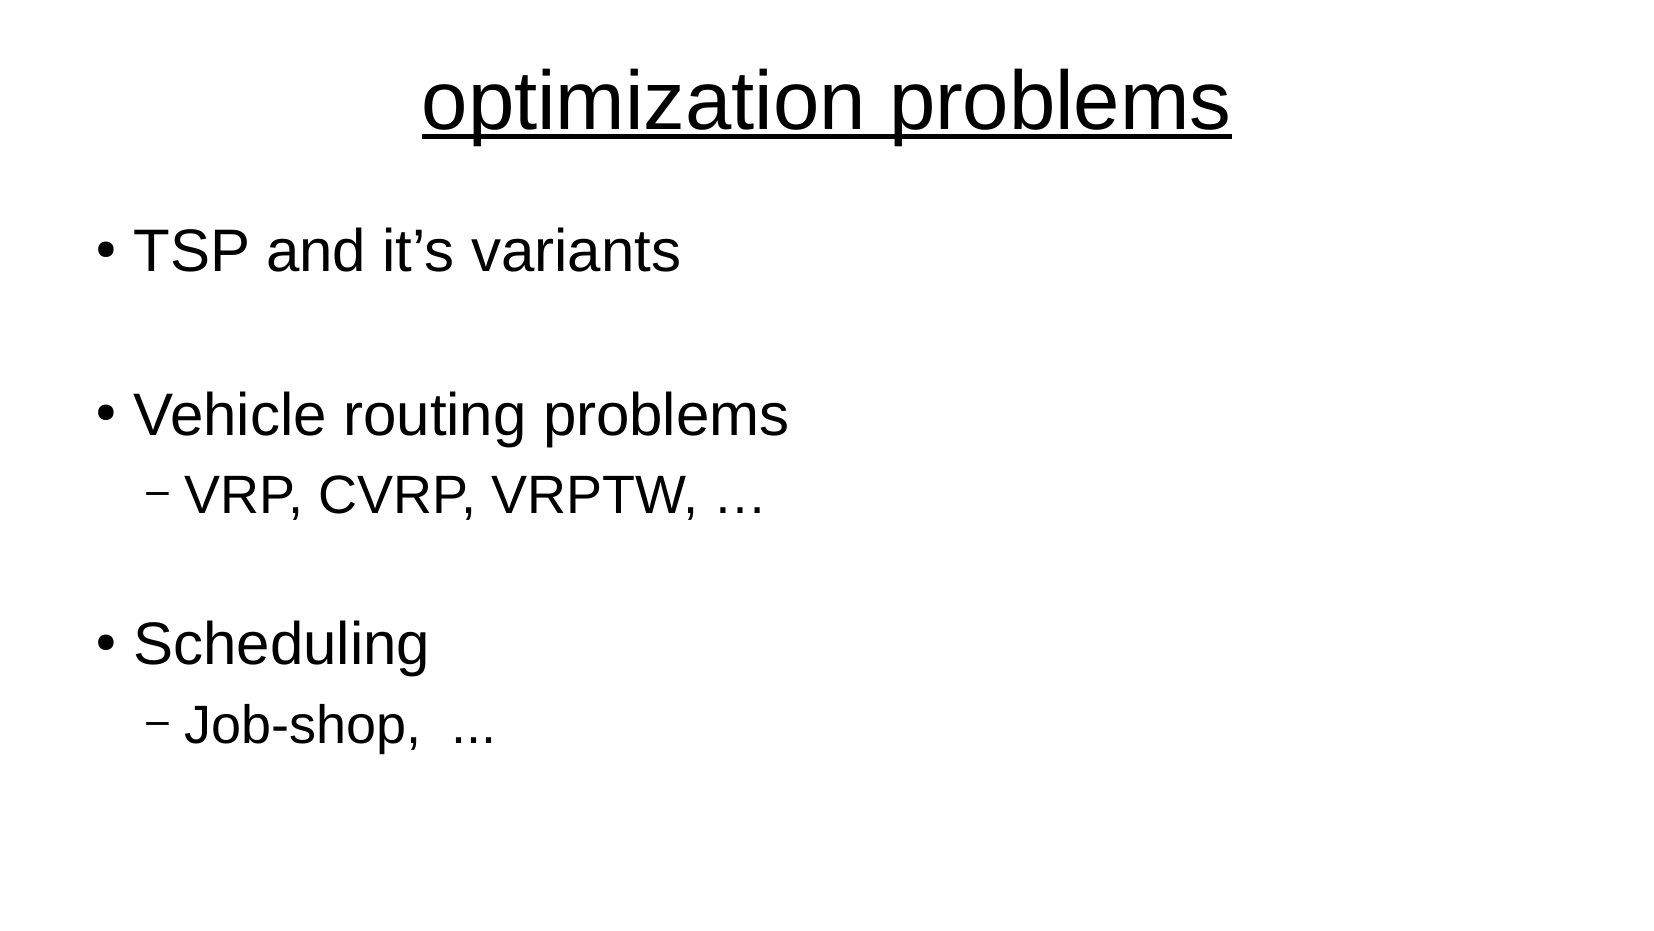

# optimization problems
TSP and it’s variants
Vehicle routing problems
VRP, CVRP, VRPTW, …
Scheduling
Job-shop, ...